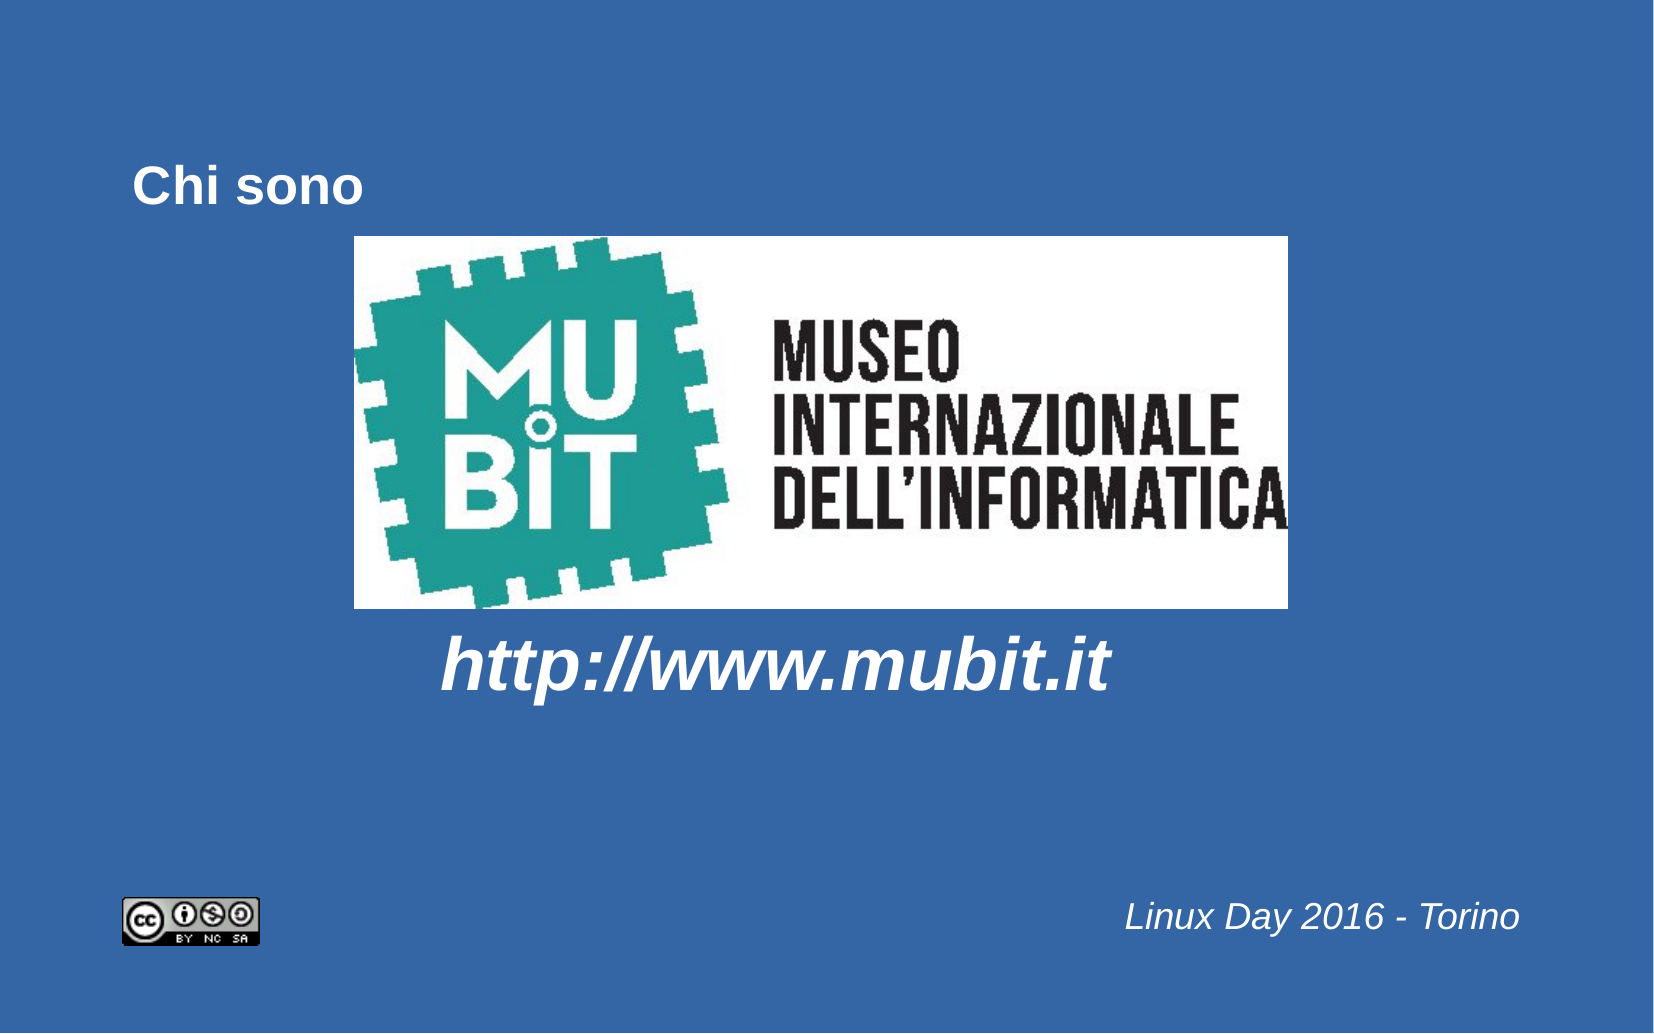

Chi sono
http://www.mubit.it
Linux Day 2016 - Torino